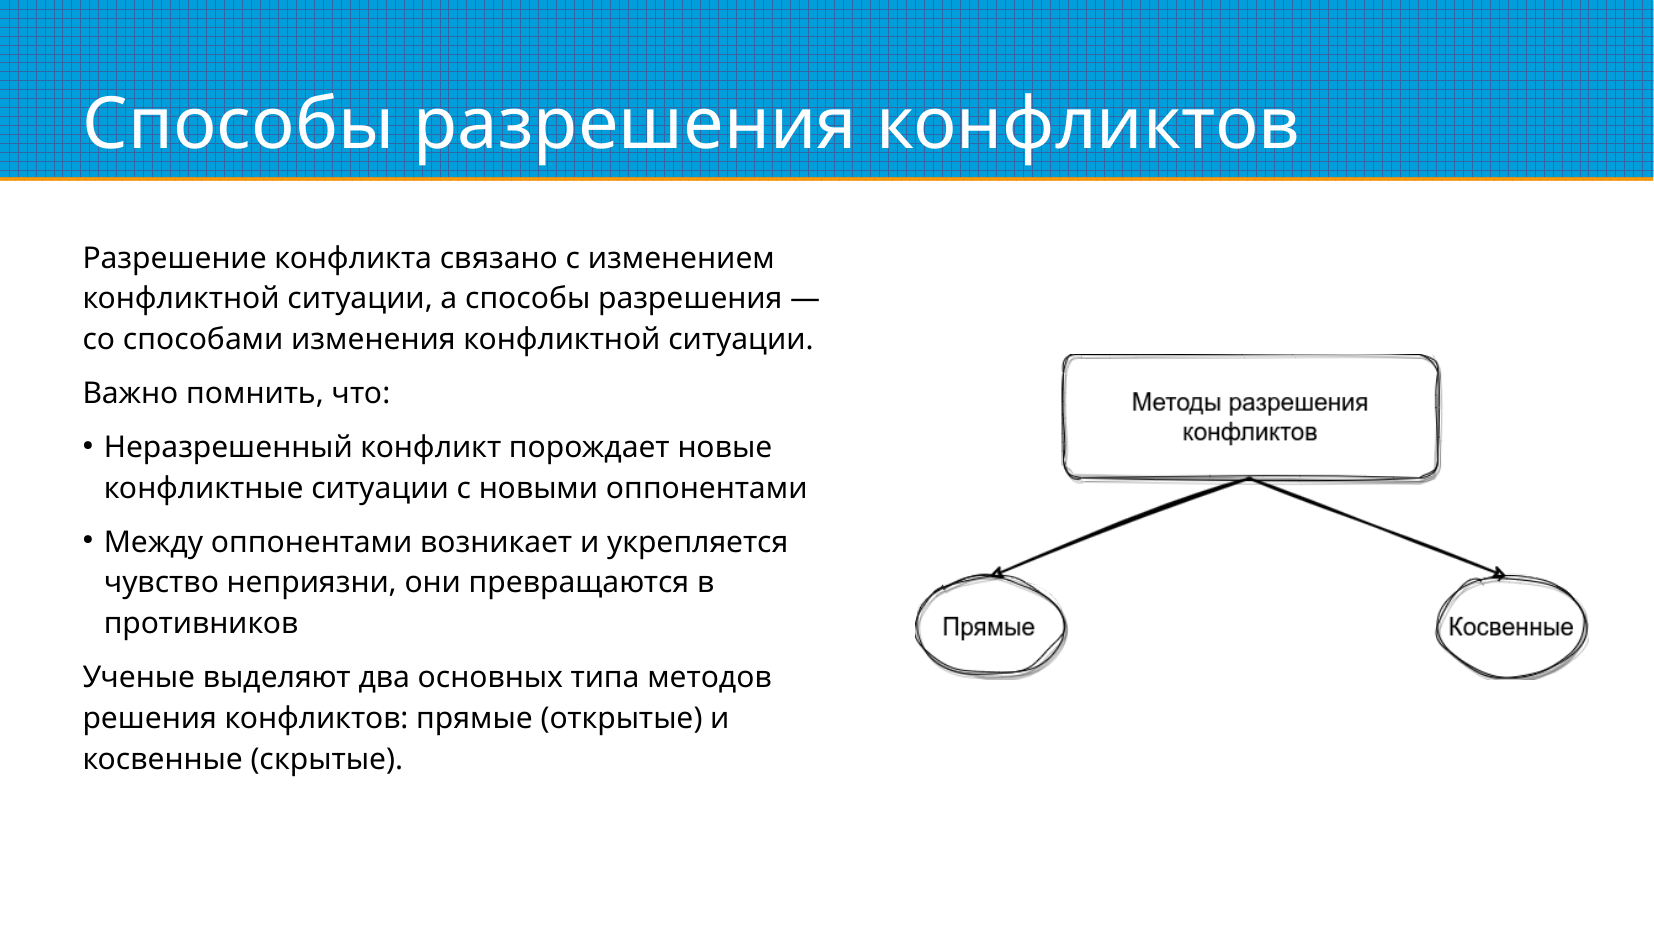

# Способы разрешения конфликтов
Разрешение конфликта связано с изменением конфликтной ситуации, а способы разрешения — со способами изменения конфликтной ситуации.
Важно помнить, что:
Неразрешенный конфликт порождает новые конфликтные ситуации с новыми оппонентами
Между оппонентами возникает и укрепляется чувство неприязни, они превращаются в противников
Ученые выделяют два основных типа методов решения конфликтов: прямые (открытые) и косвенные (скрытые).